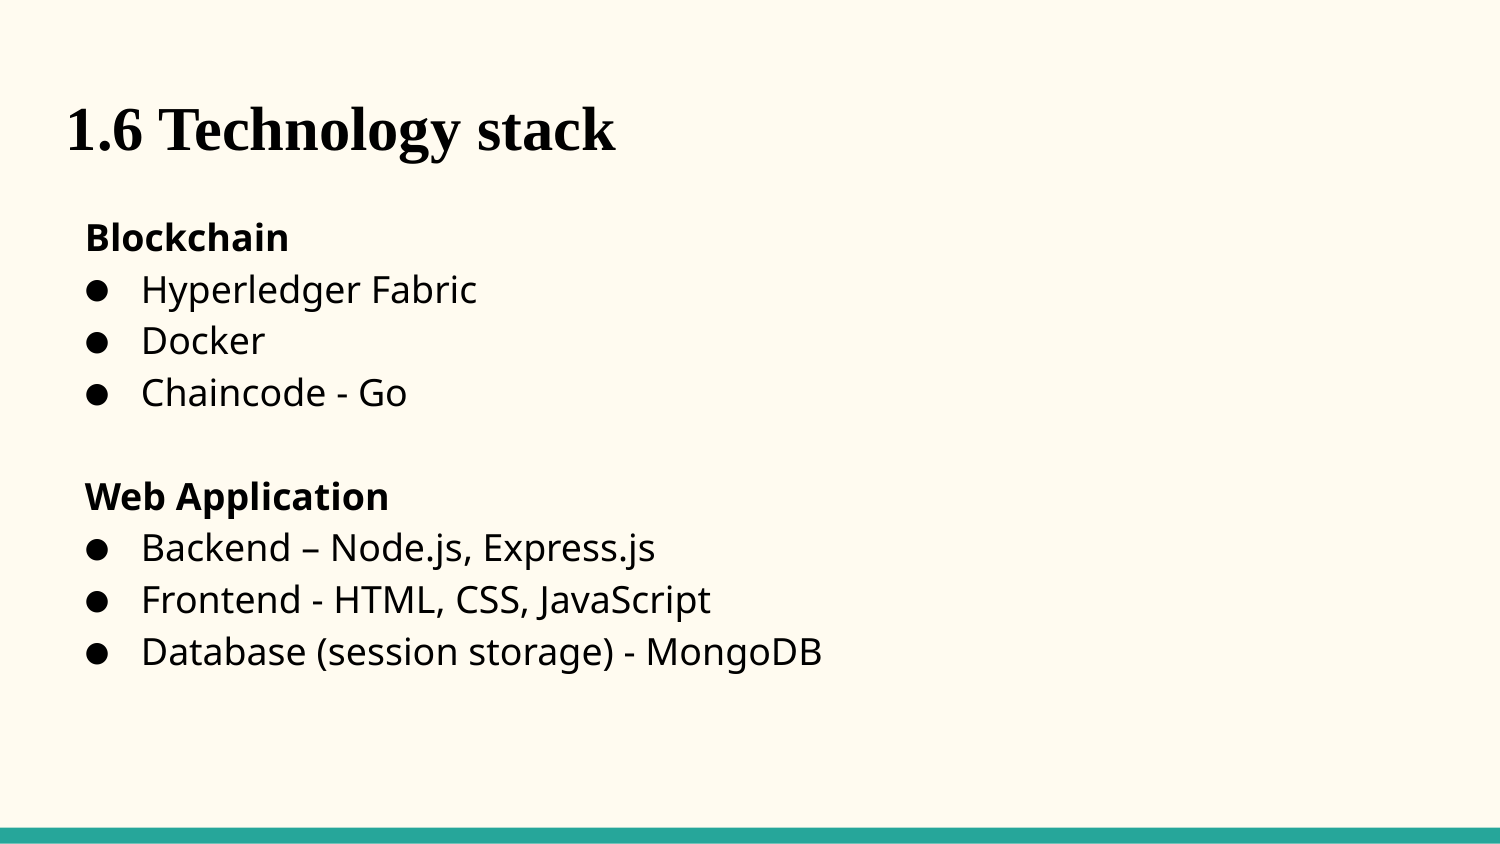

1.6 Technology stack
Blockchain
Hyperledger Fabric
Docker
Chaincode - Go
Web Application
Backend – Node.js, Express.js
Frontend - HTML, CSS, JavaScript
Database (session storage) - MongoDB